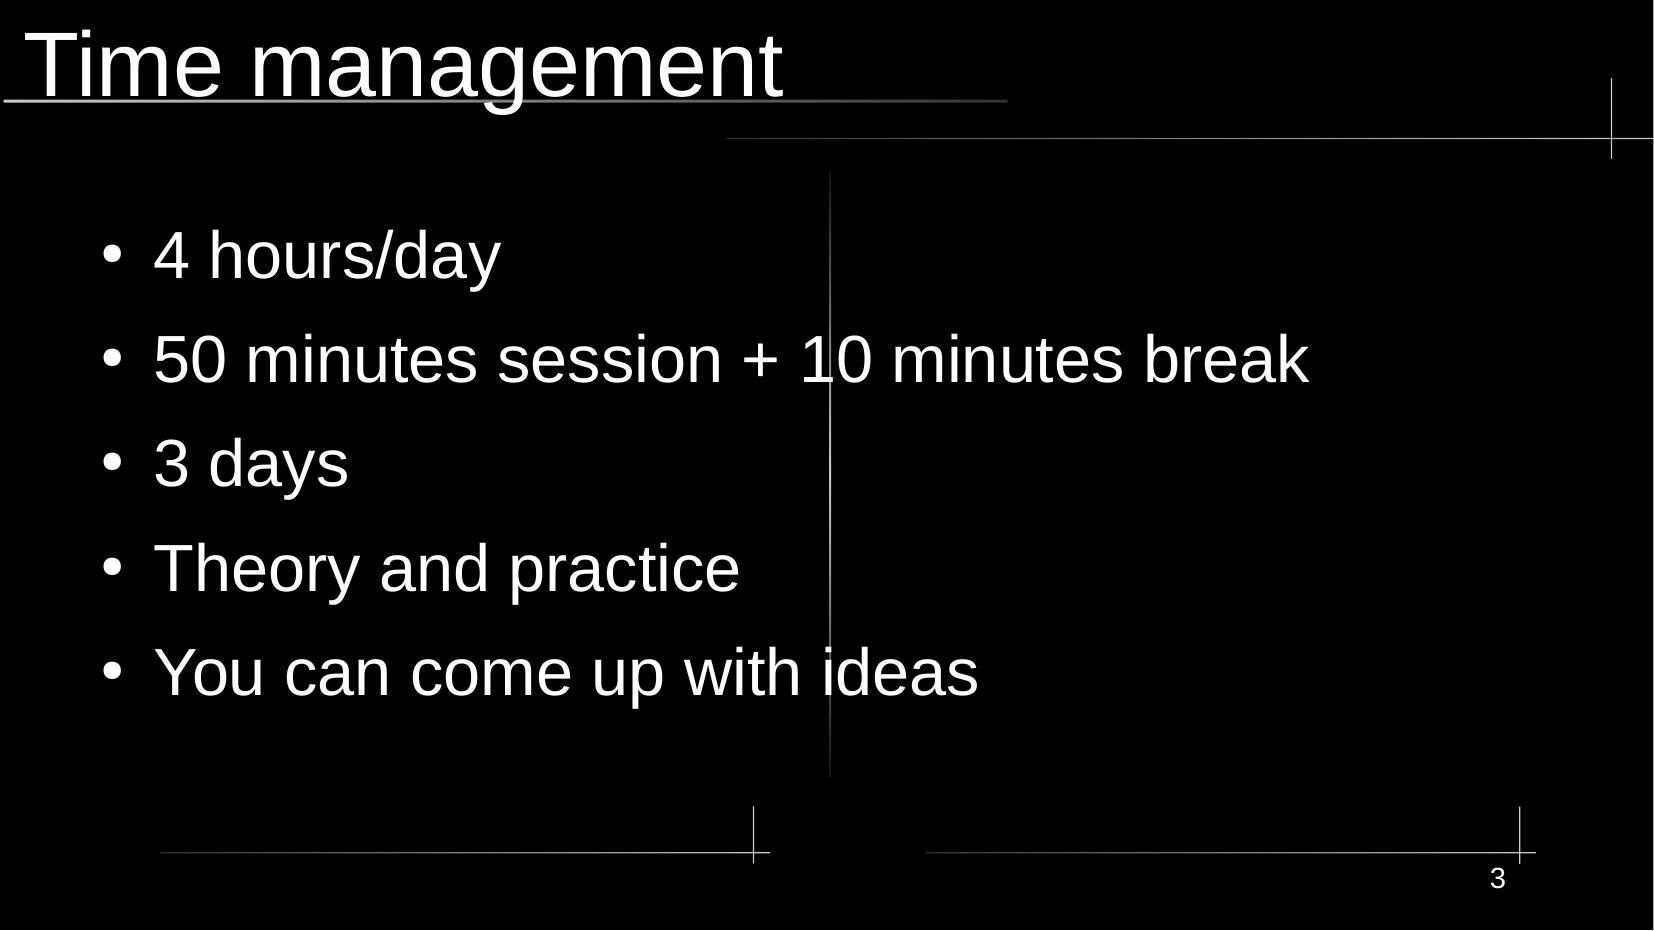

# Time management
4 hours/day
50 minutes session + 10 minutes break
3 days
Theory and practice
You can come up with ideas
3